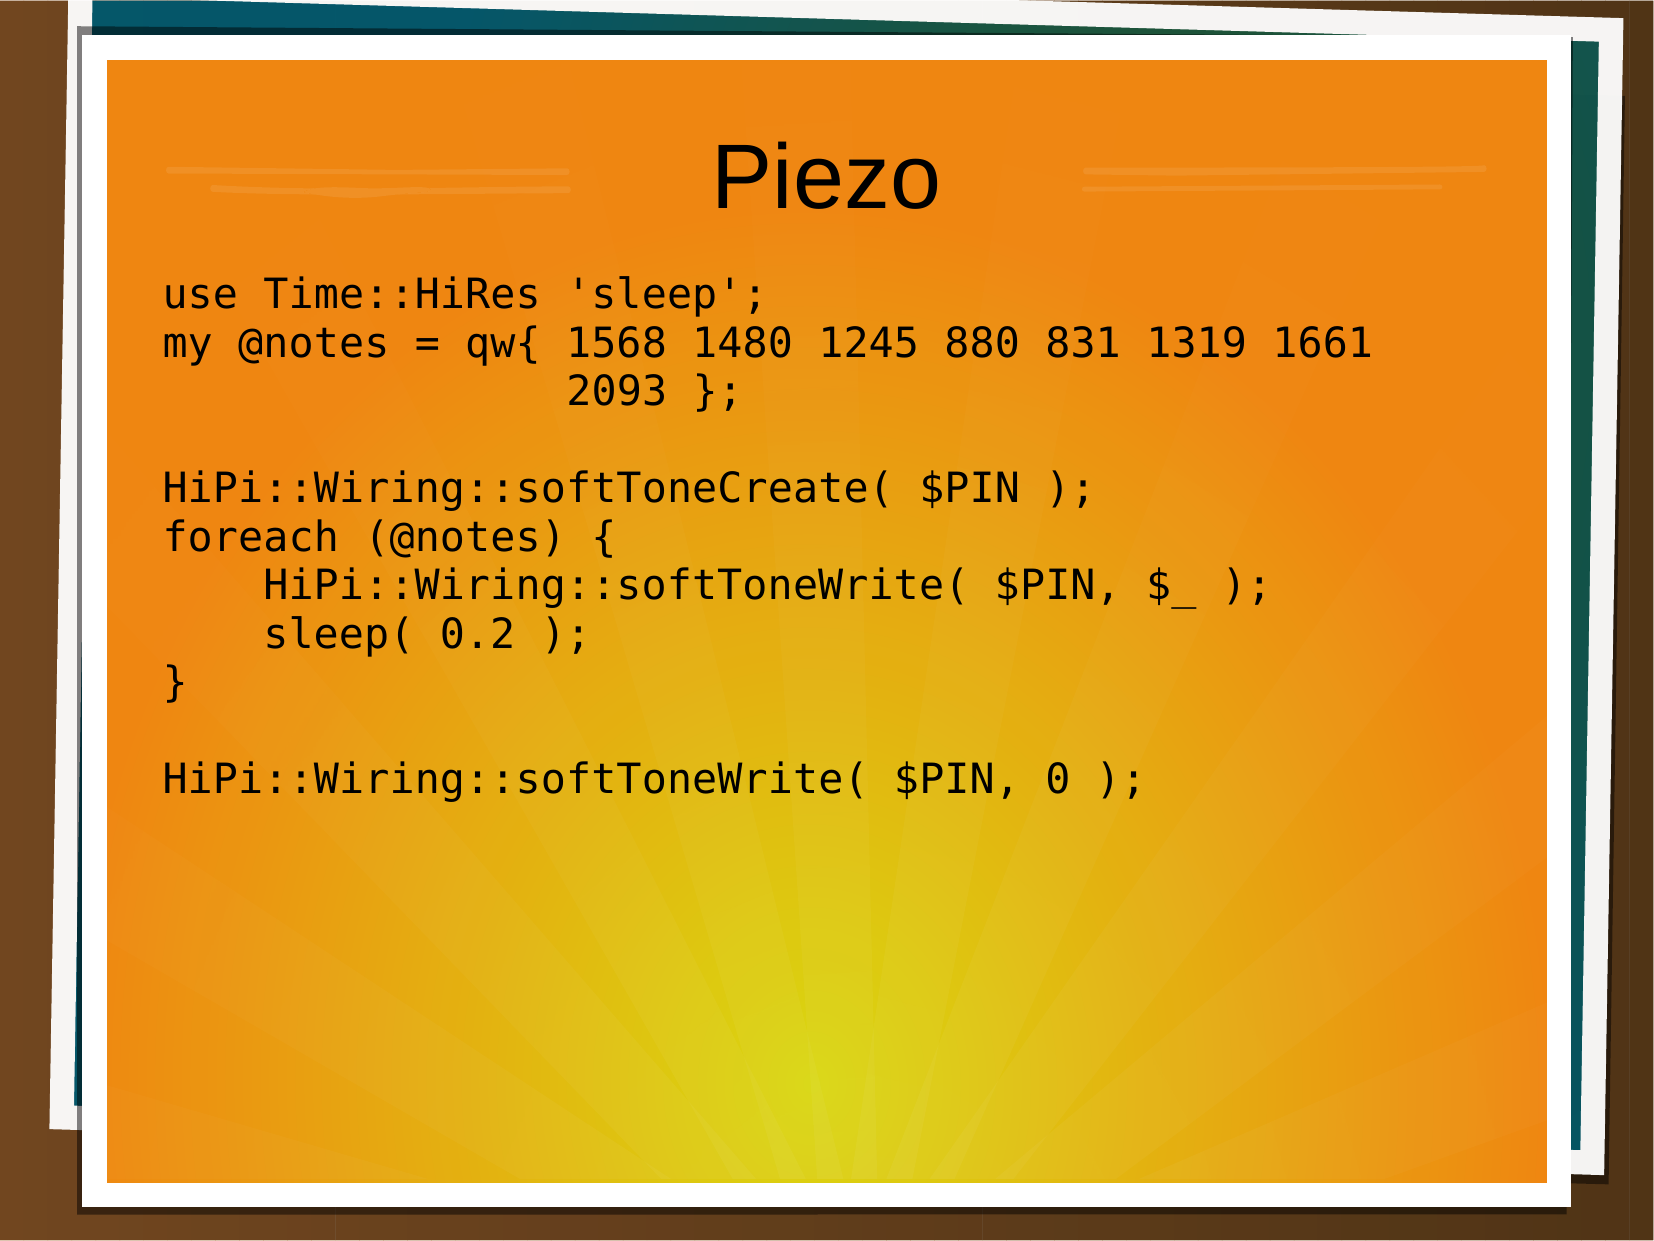

# Piezo
use Time::HiRes 'sleep';
my @notes = qw{ 1568 1480 1245 880 831 1319 1661
 2093 };
HiPi::Wiring::softToneCreate( $PIN );
foreach (@notes) {
 HiPi::Wiring::softToneWrite( $PIN, $_ );
 sleep( 0.2 );
}
HiPi::Wiring::softToneWrite( $PIN, 0 );